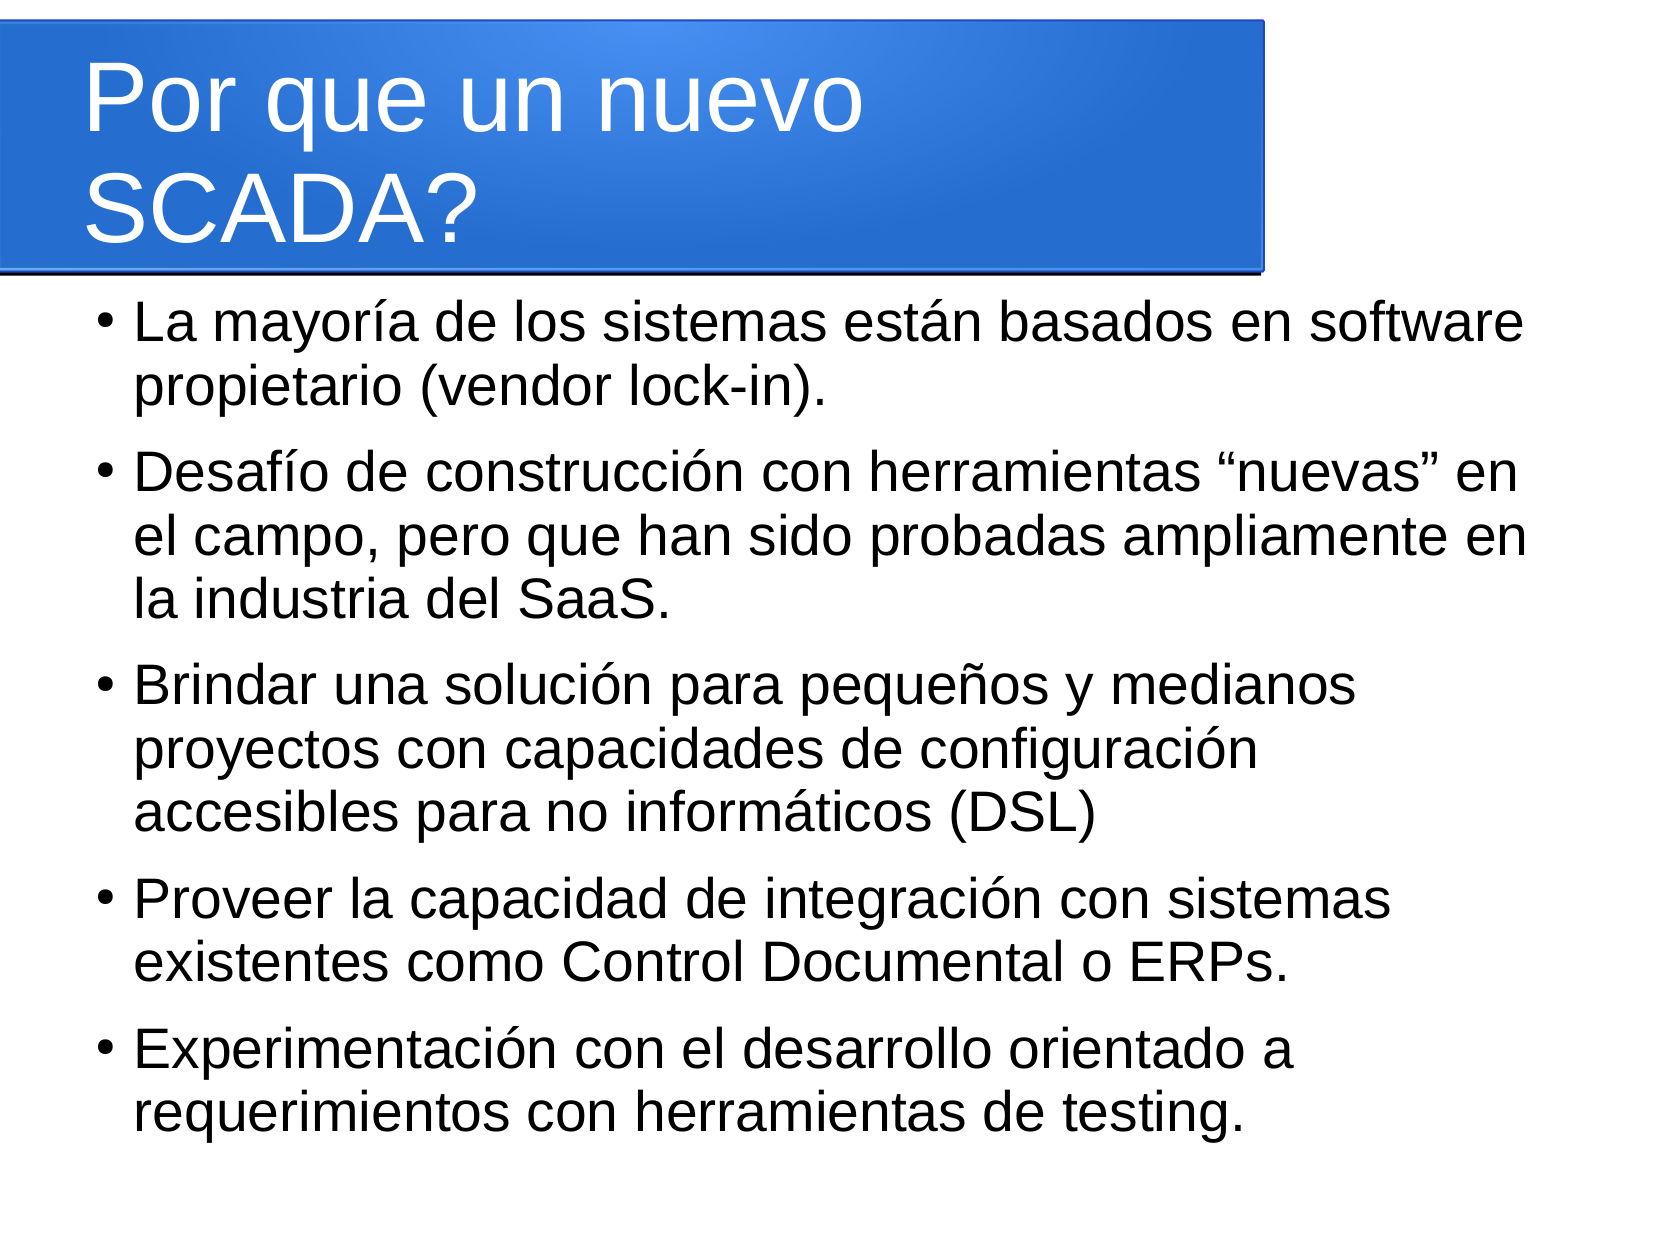

# Por que un nuevo SCADA?
La mayoría de los sistemas están basados en software propietario (vendor lock-in).
Desafío de construcción con herramientas “nuevas” en el campo, pero que han sido probadas ampliamente en la industria del SaaS.
Brindar una solución para pequeños y medianos proyectos con capacidades de configuración accesibles para no informáticos (DSL)
Proveer la capacidad de integración con sistemas existentes como Control Documental o ERPs.
Experimentación con el desarrollo orientado a requerimientos con herramientas de testing.